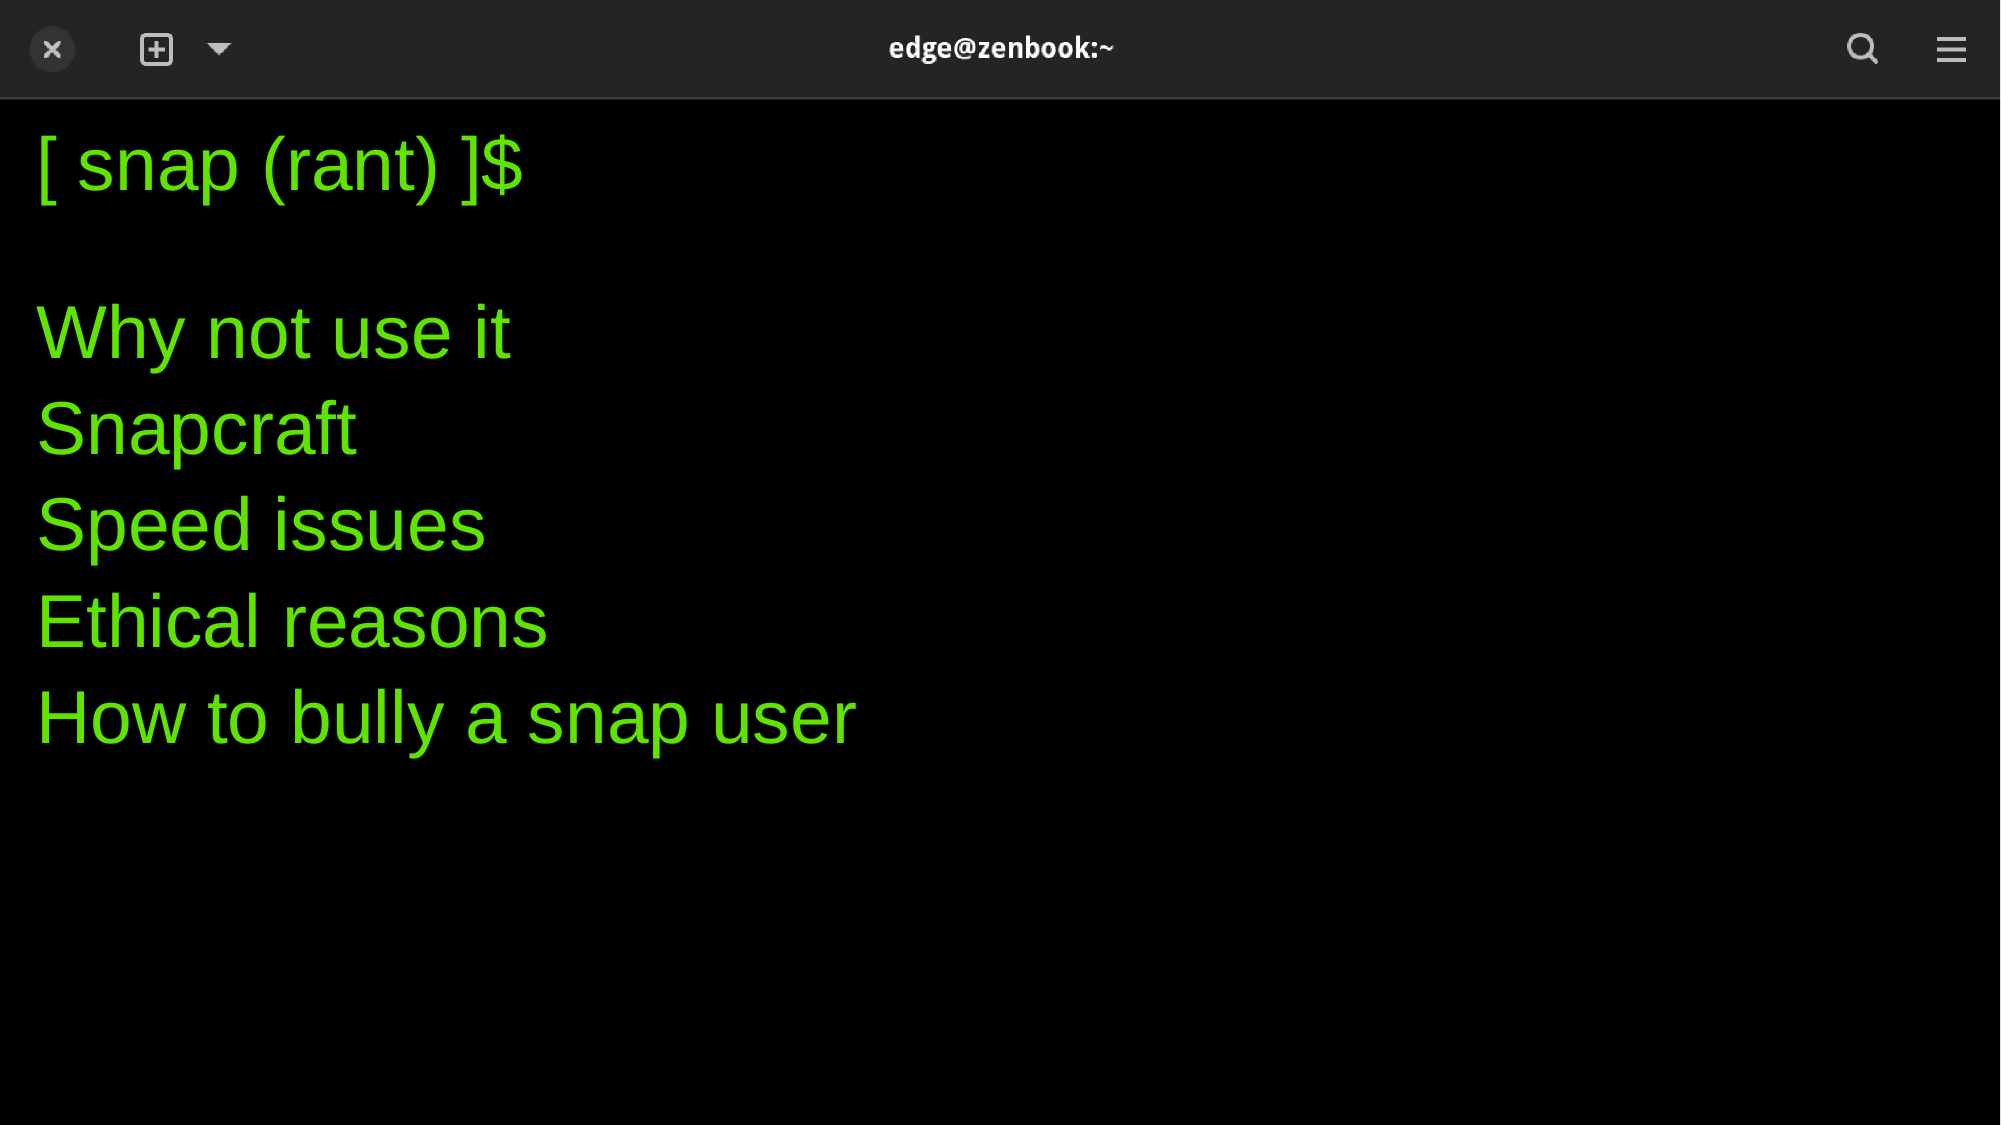

# [ snap (rant) ]$
Why not use it
Snapcraft
Speed issues
Ethical reasons
How to bully a snap user